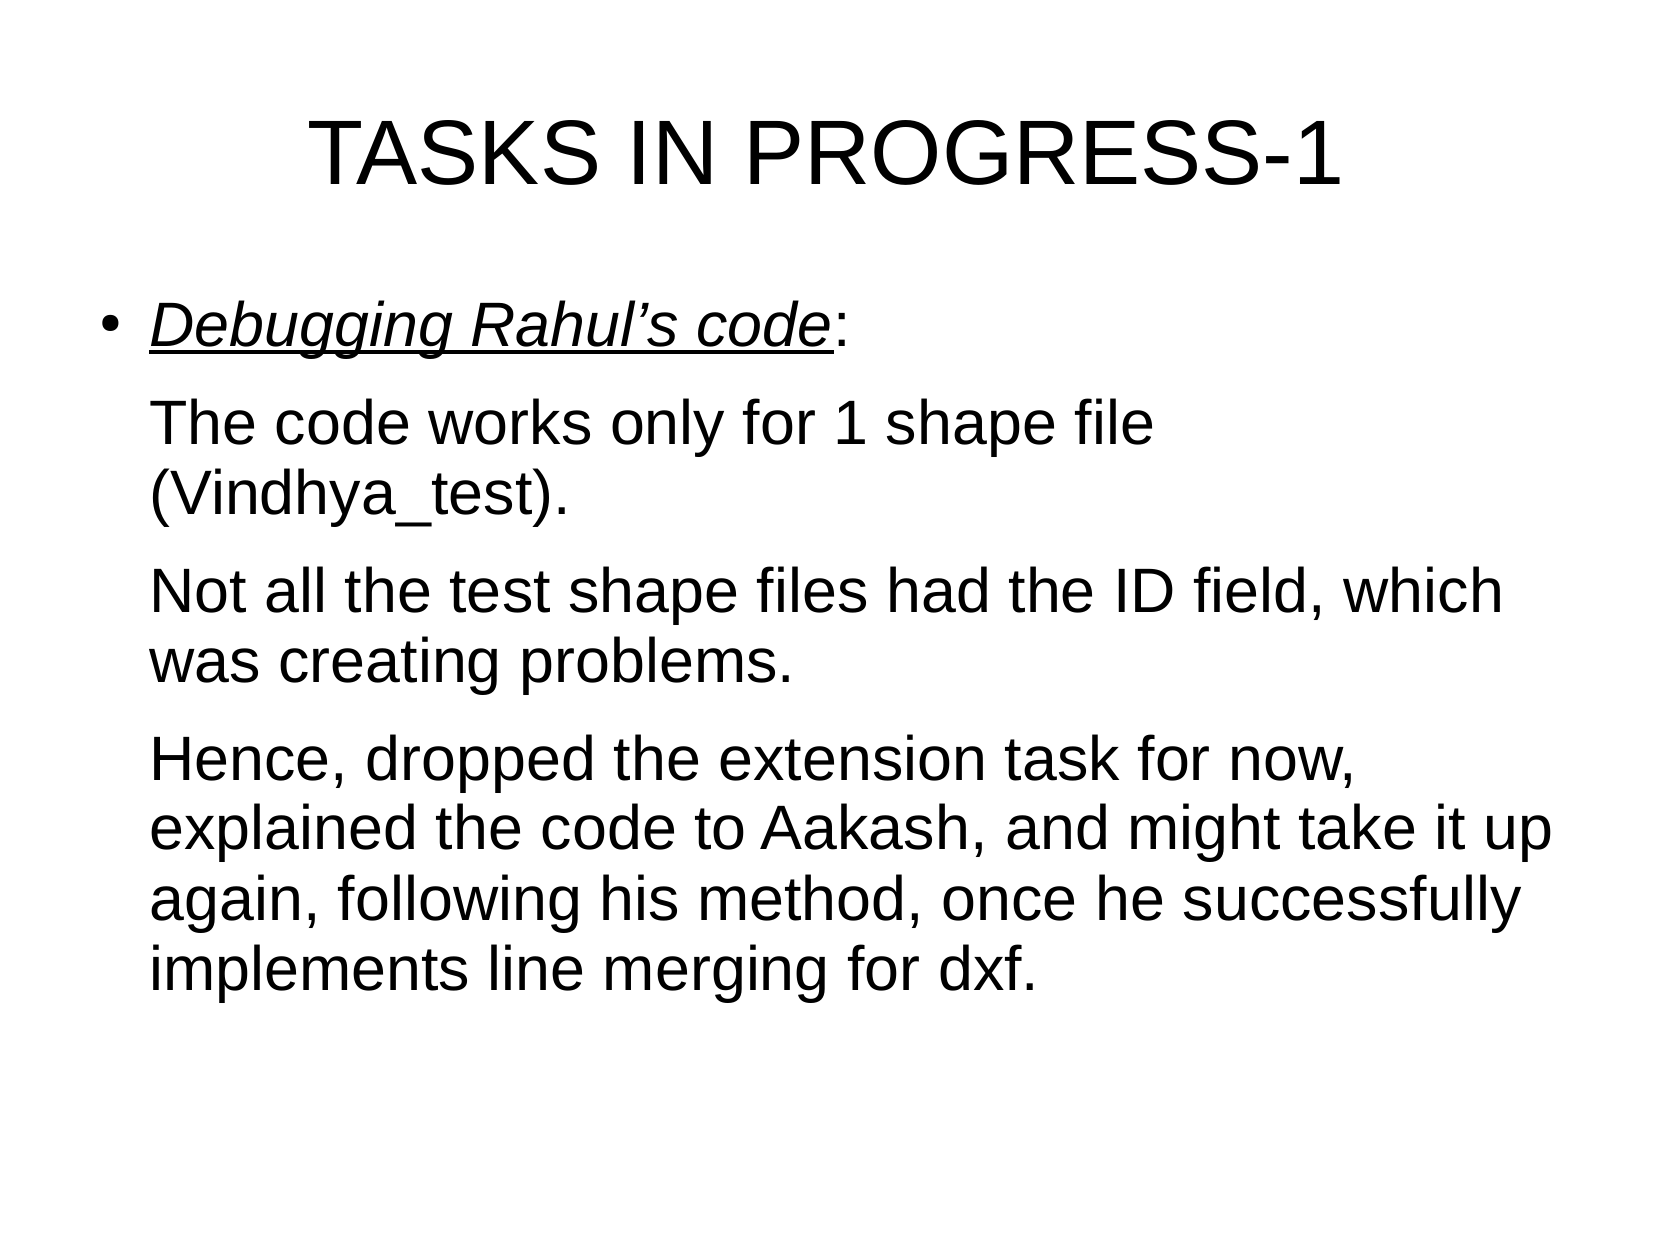

# TASKS IN PROGRESS-1
Debugging Rahul’s code:
The code works only for 1 shape file (Vindhya_test).
Not all the test shape files had the ID field, which was creating problems.
Hence, dropped the extension task for now, explained the code to Aakash, and might take it up again, following his method, once he successfully implements line merging for dxf.